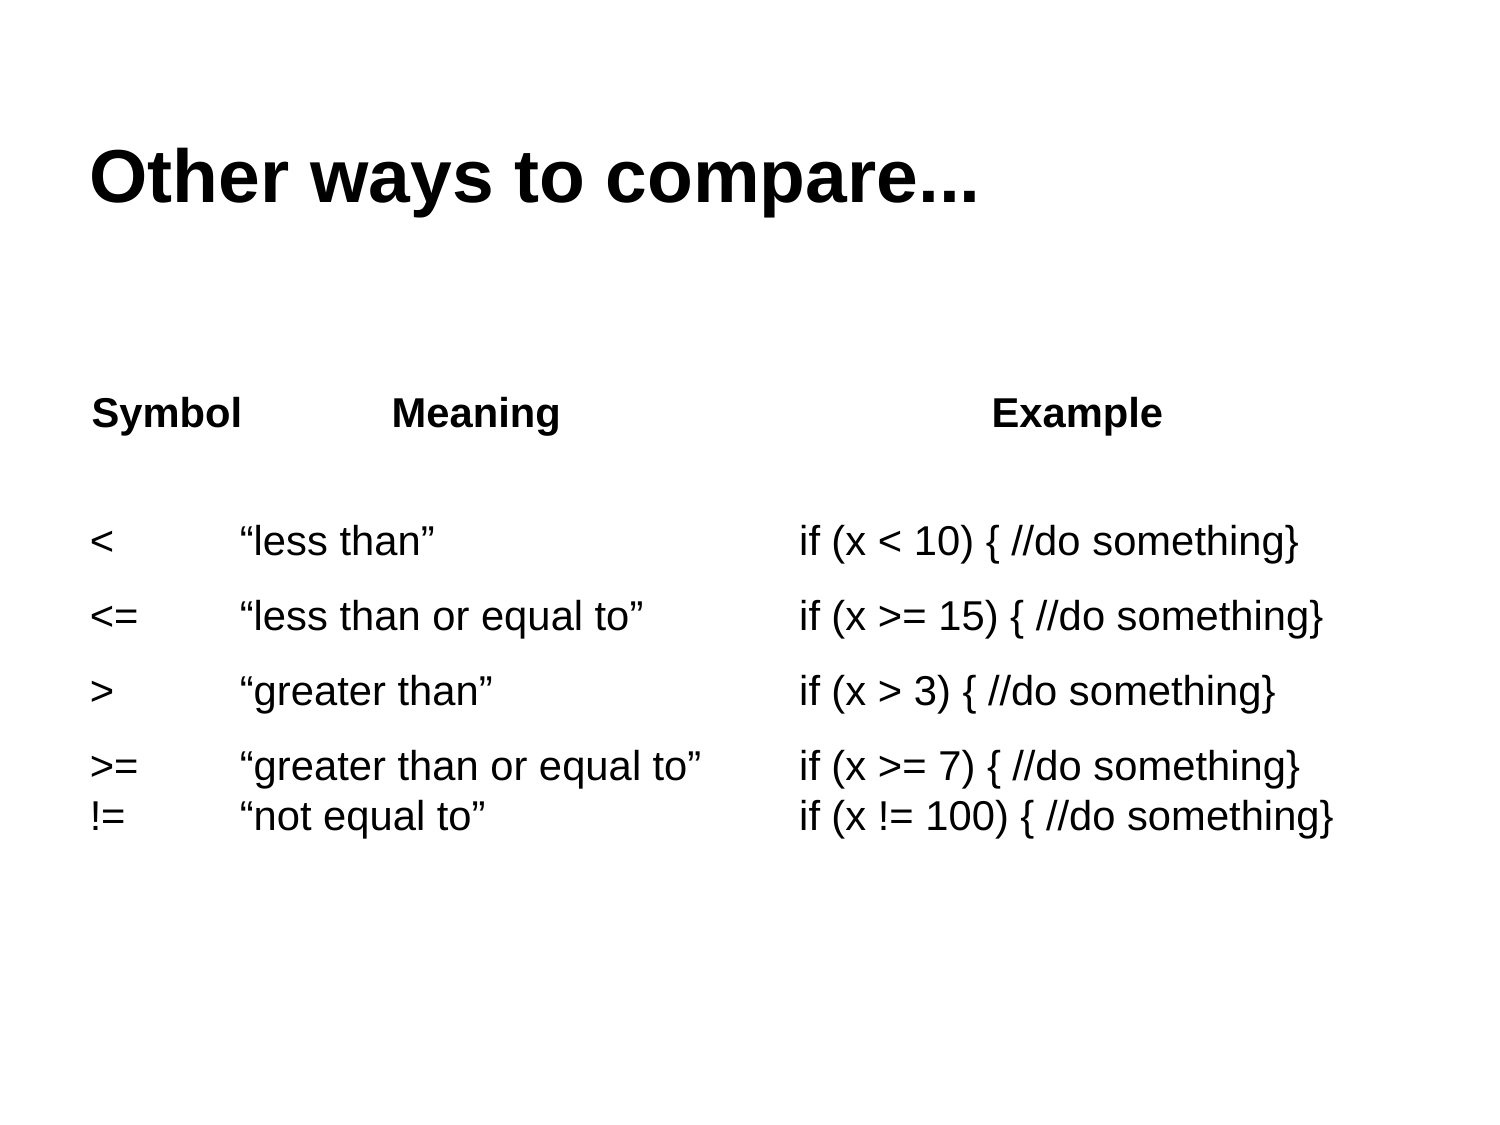

Other ways to compare...
Symbol	 	Meaning						Example
< 		“less than”				 	 if (x < 10) { //do something}
<=		“less than or equal to”		 if (x >= 15) { //do something}
>		“greater than”			 	 if (x > 3) { //do something}
>=		“greater than or equal to”	 if (x >= 7) { //do something}
!=		“not equal to”				 if (x != 100) { //do something}